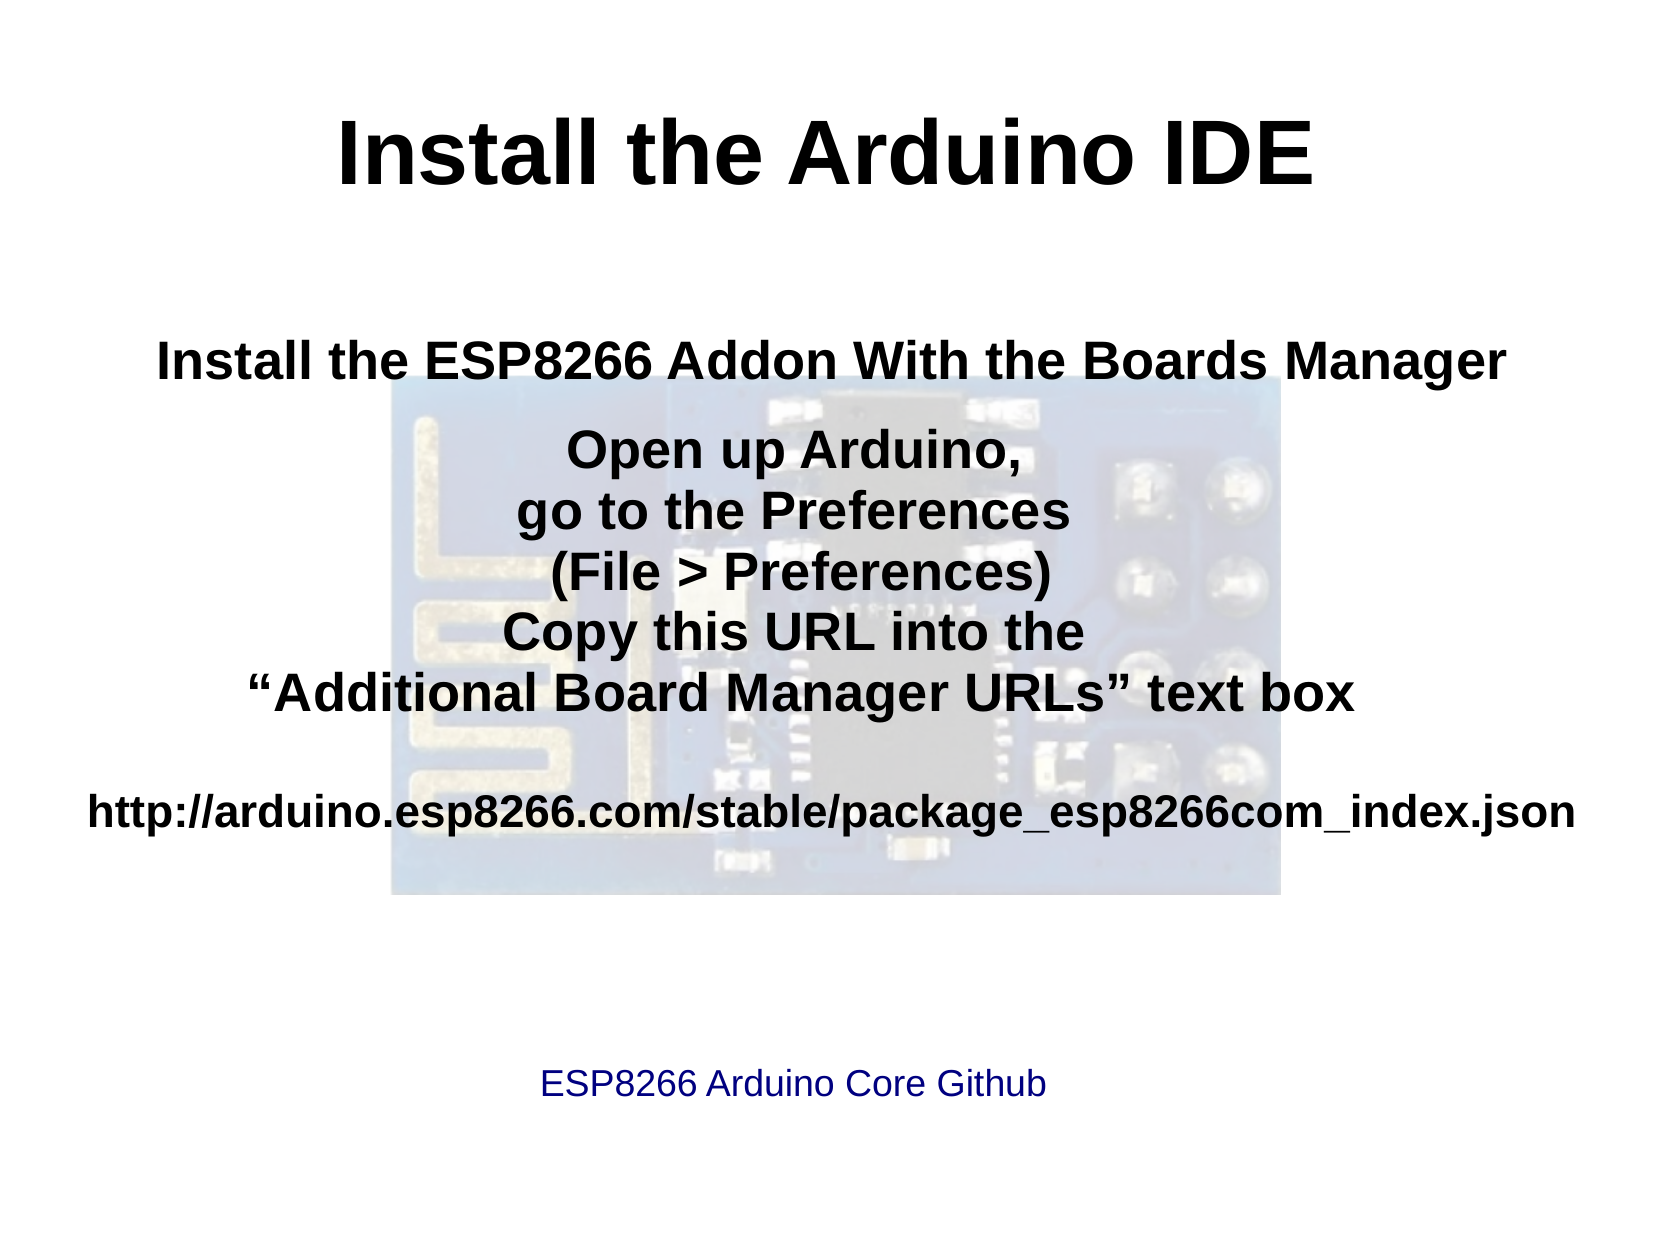

# Install the Arduino IDE
Install the ESP8266 Addon With the Boards Manager
Open up Arduino,
go to the Preferences
(File > Preferences)
Copy this URL into the
“Additional Board Manager URLs” text box
http://arduino.esp8266.com/stable/package_esp8266com_index.json
ESP8266 Arduino Core Github